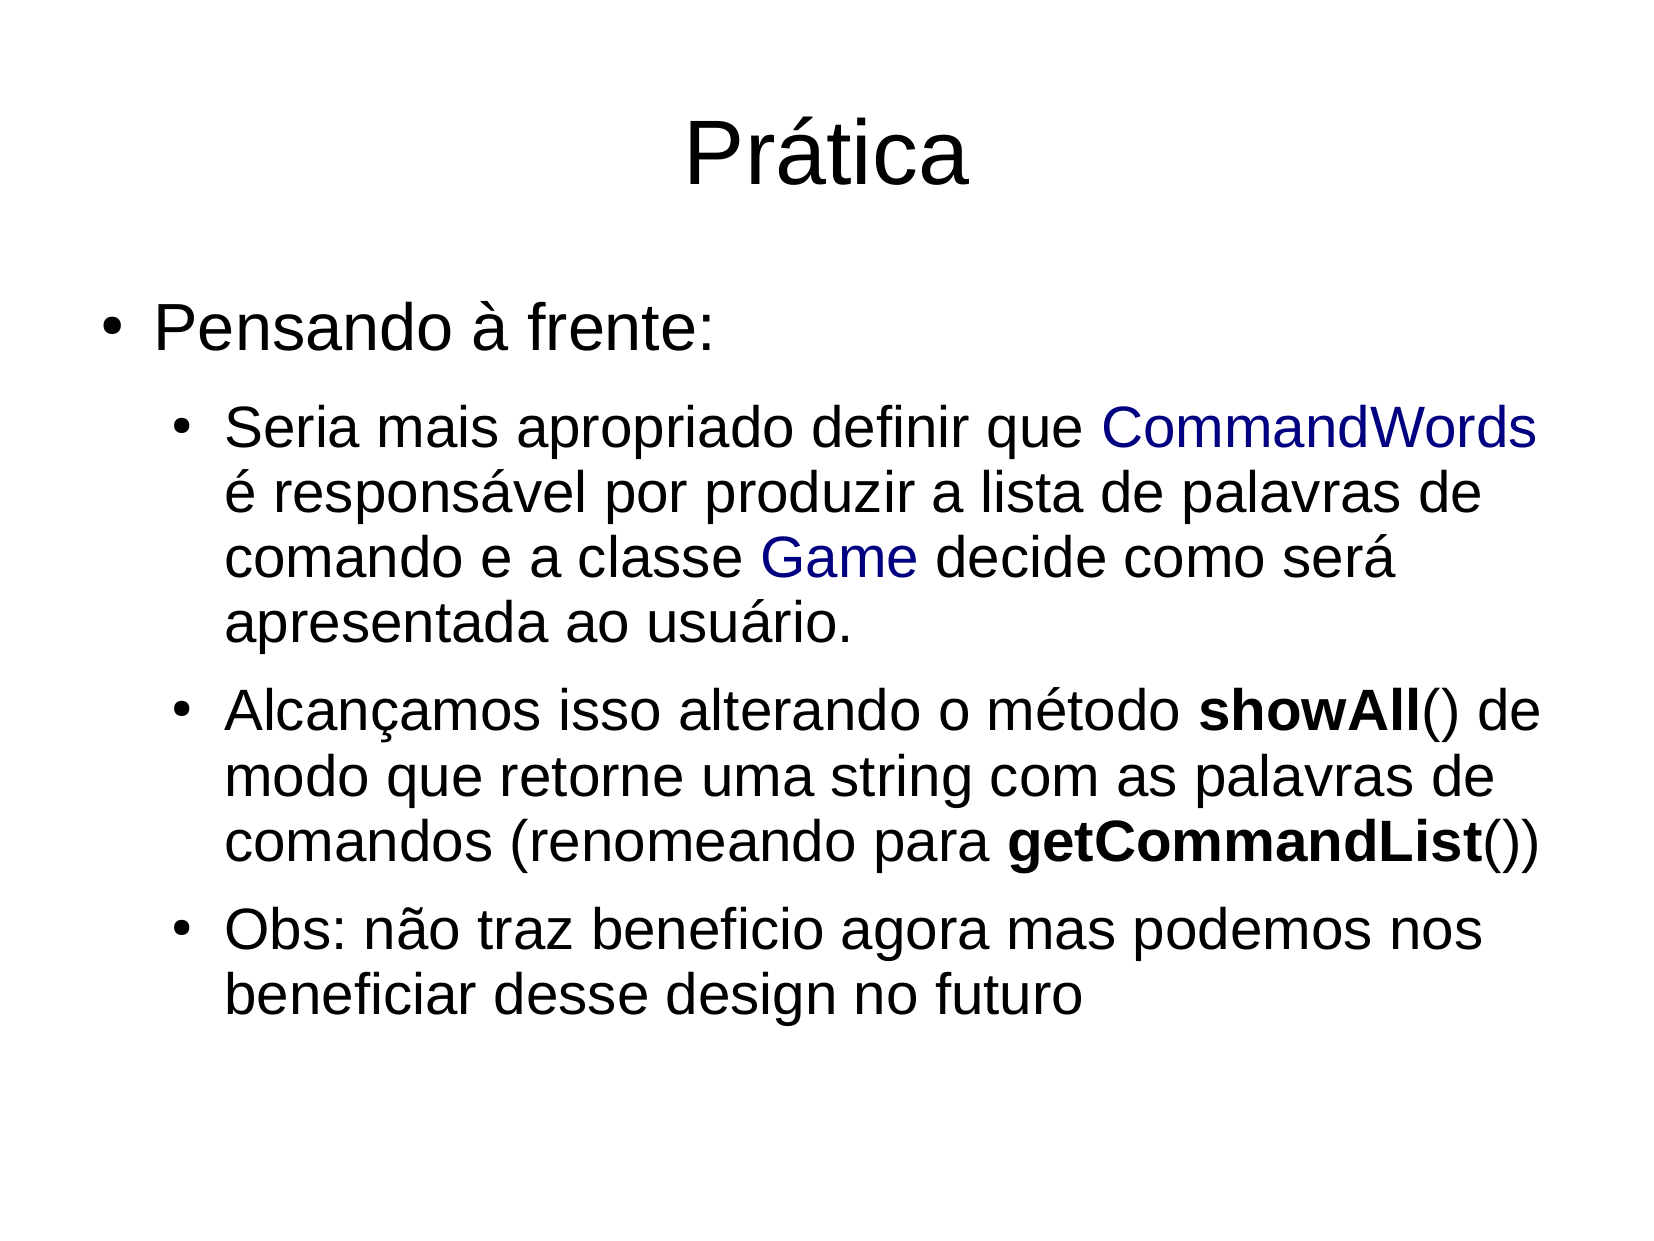

# Prática
Pensando à frente:
Seria mais apropriado definir que CommandWords é responsável por produzir a lista de palavras de comando e a classe Game decide como será apresentada ao usuário.
Alcançamos isso alterando o método showAll() de modo que retorne uma string com as palavras de comandos (renomeando para getCommandList())
Obs: não traz beneficio agora mas podemos nos beneficiar desse design no futuro